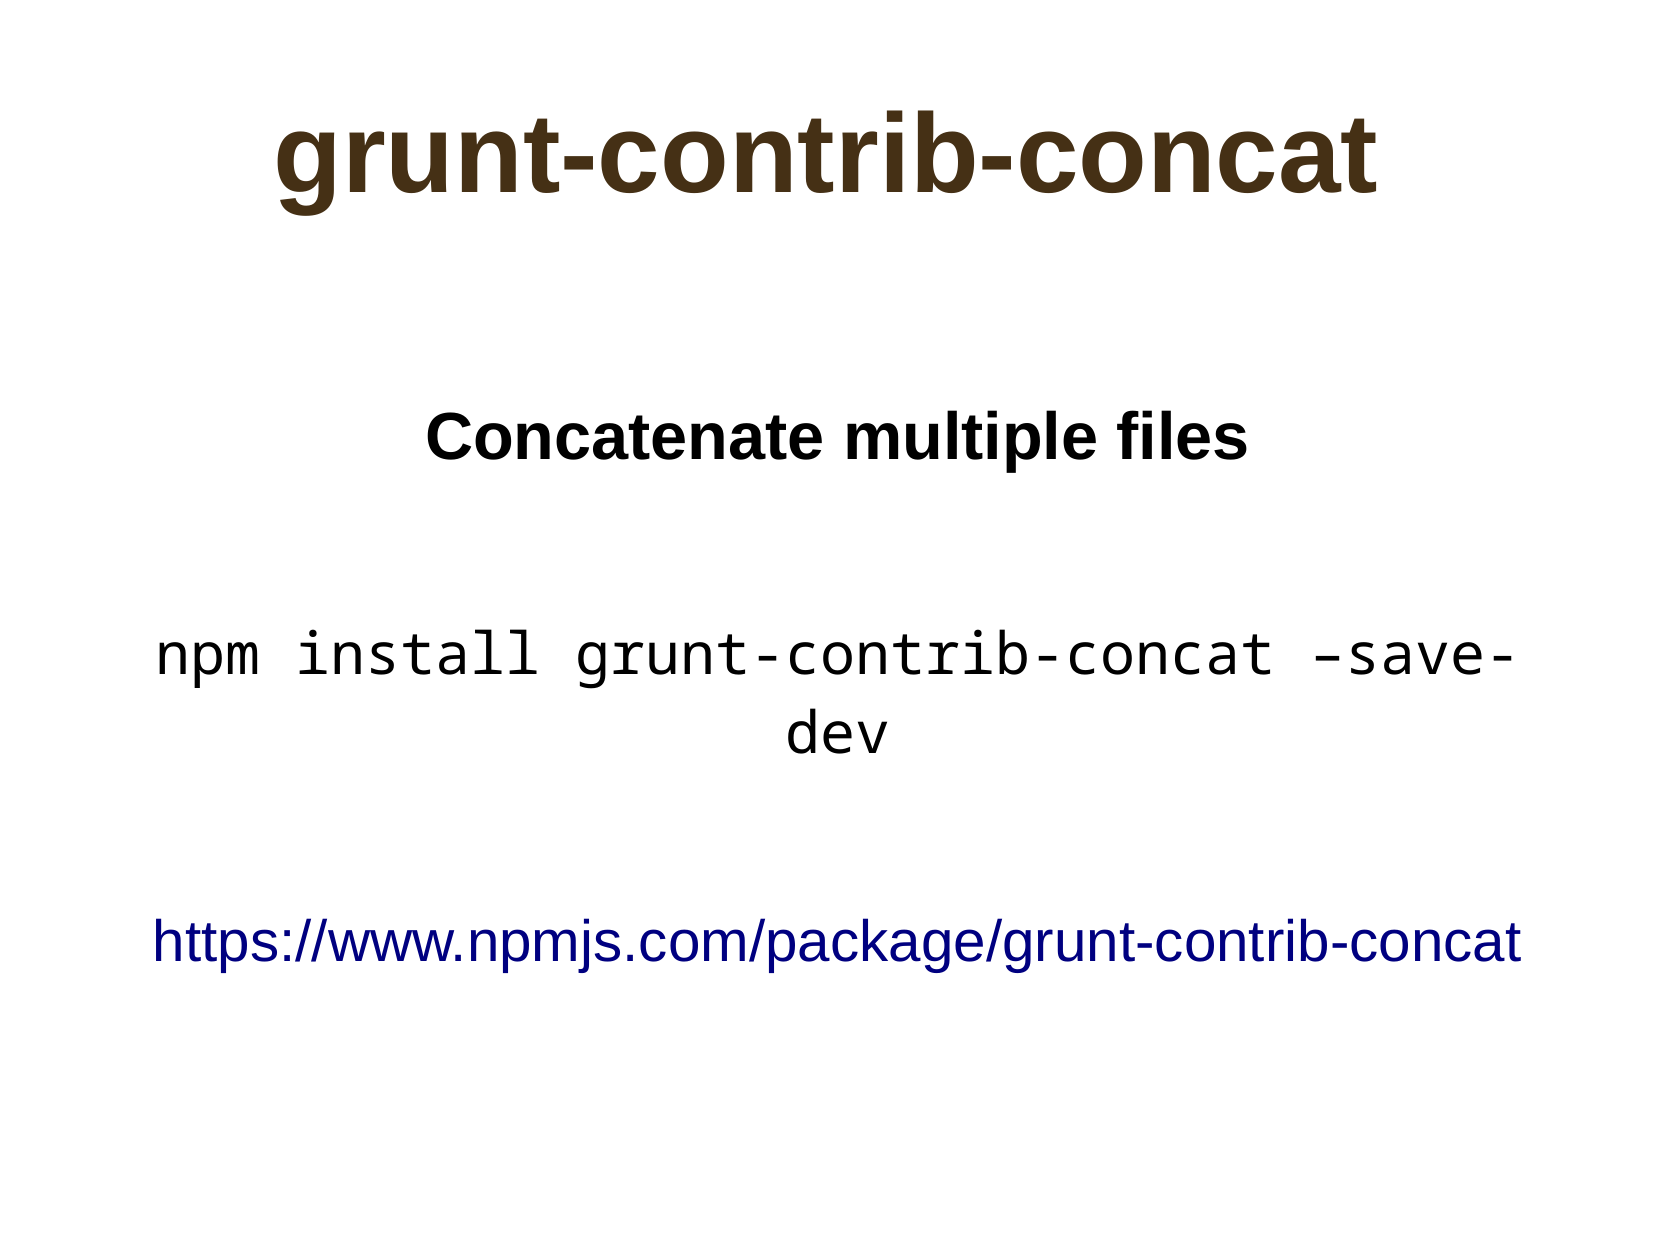

# grunt-contrib-concat
Concatenate multiple files
npm install grunt-contrib-concat –save-dev
https://www.npmjs.com/package/grunt-contrib-concat